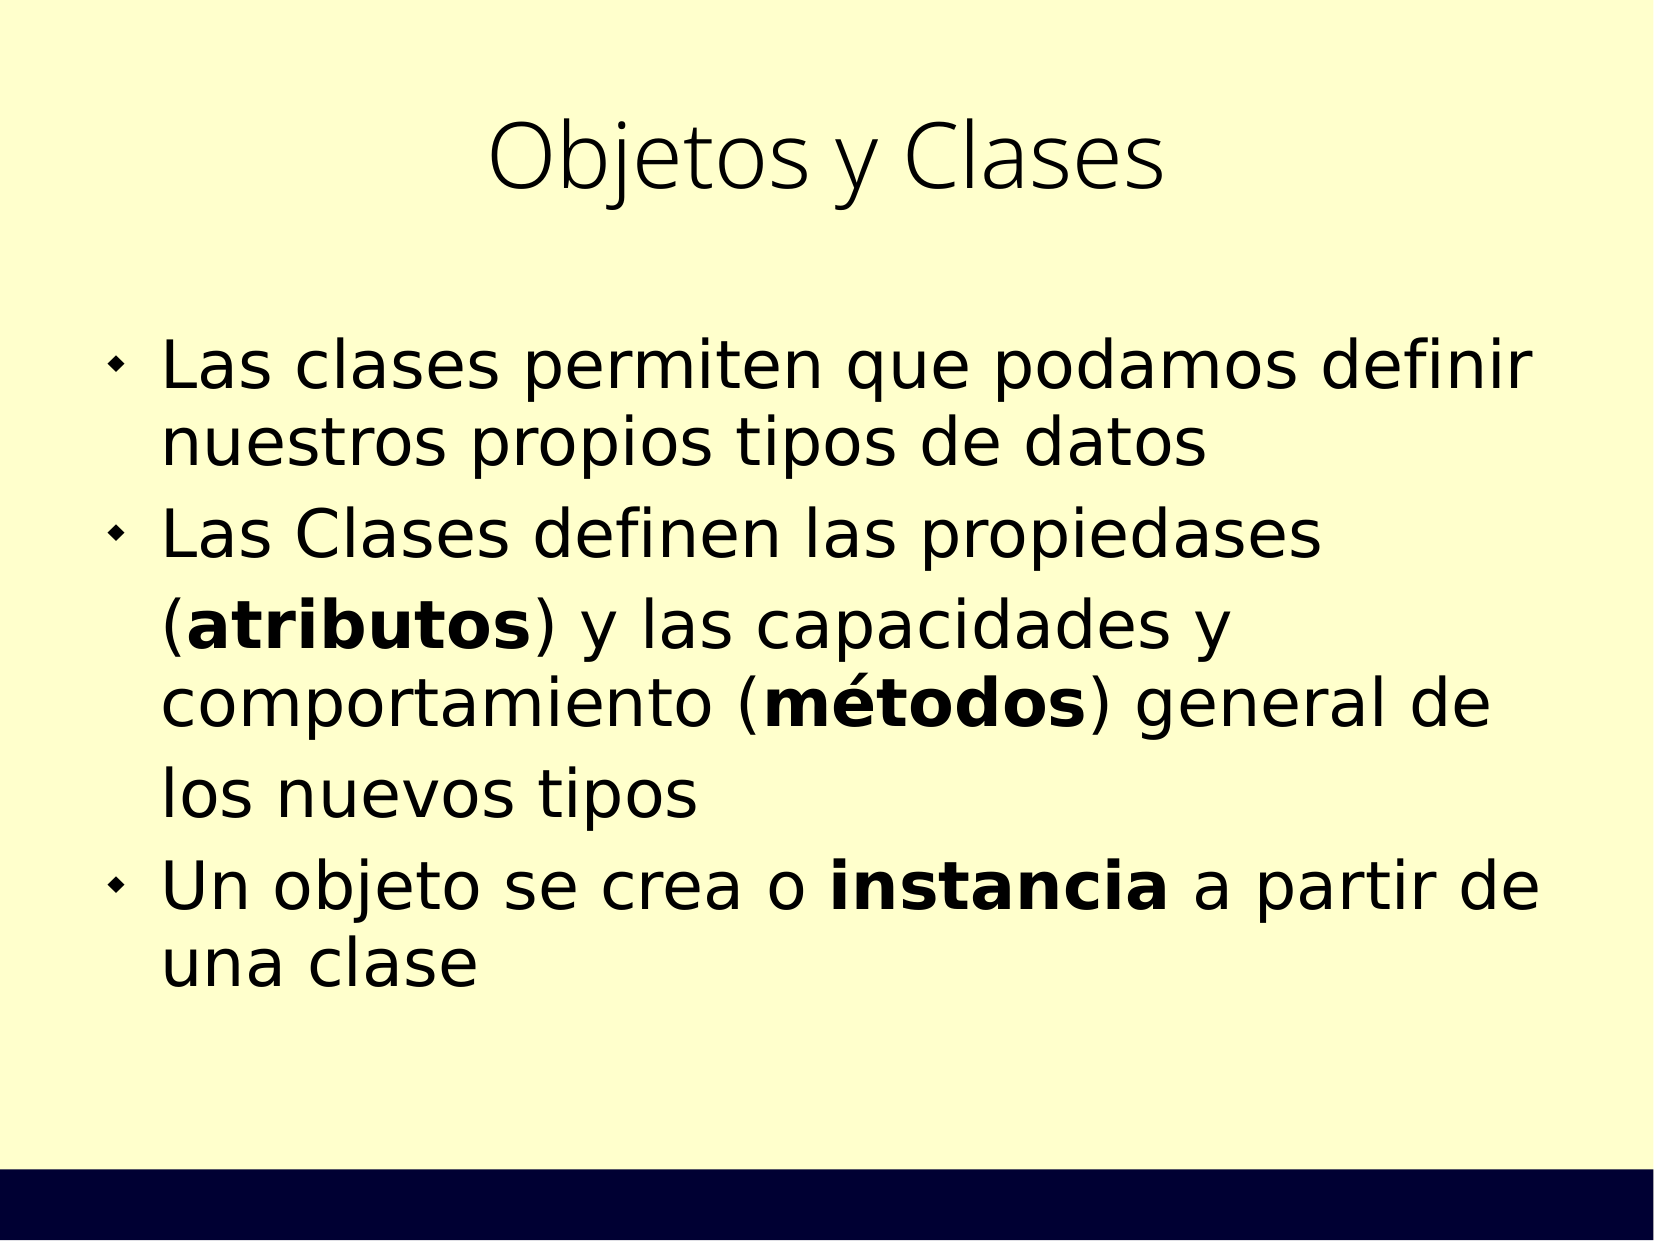

# Objetos y Clases
Las clases permiten que podamos definir nuestros propios tipos de datos
Las Clases definen las propiedases
(atributos) y las capacidades y comportamiento (métodos) general de
los nuevos tipos
Un objeto se crea o instancia a partir de una clase